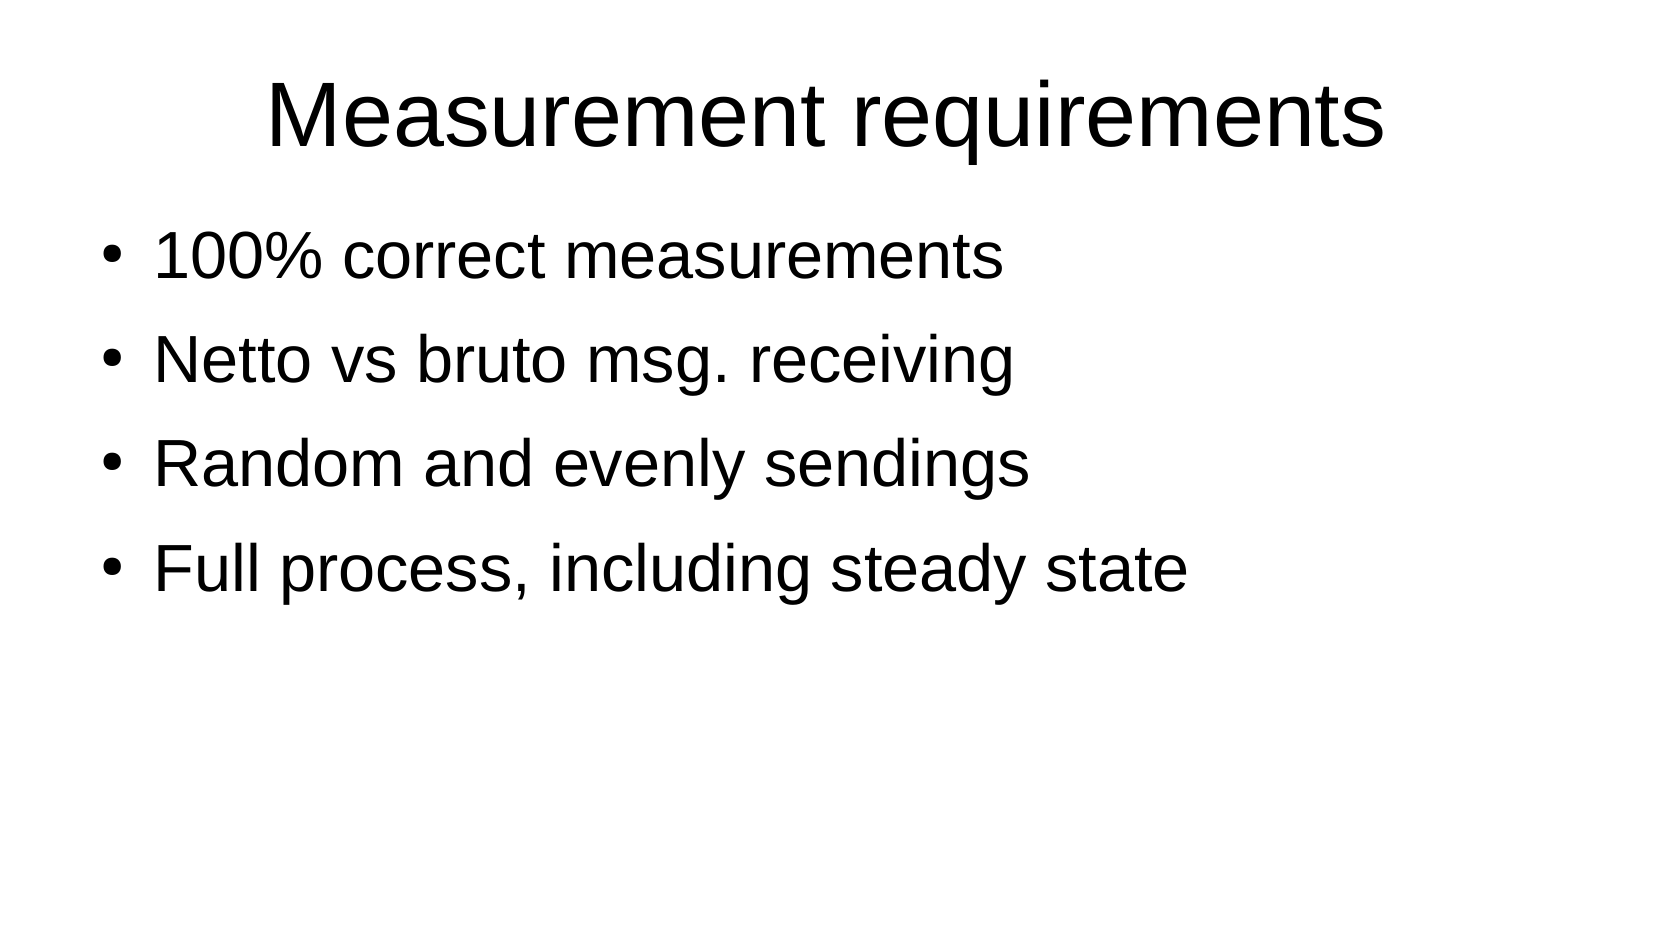

# Measurement requirements
100% correct measurements
Netto vs bruto msg. receiving
Random and evenly sendings
Full process, including steady state